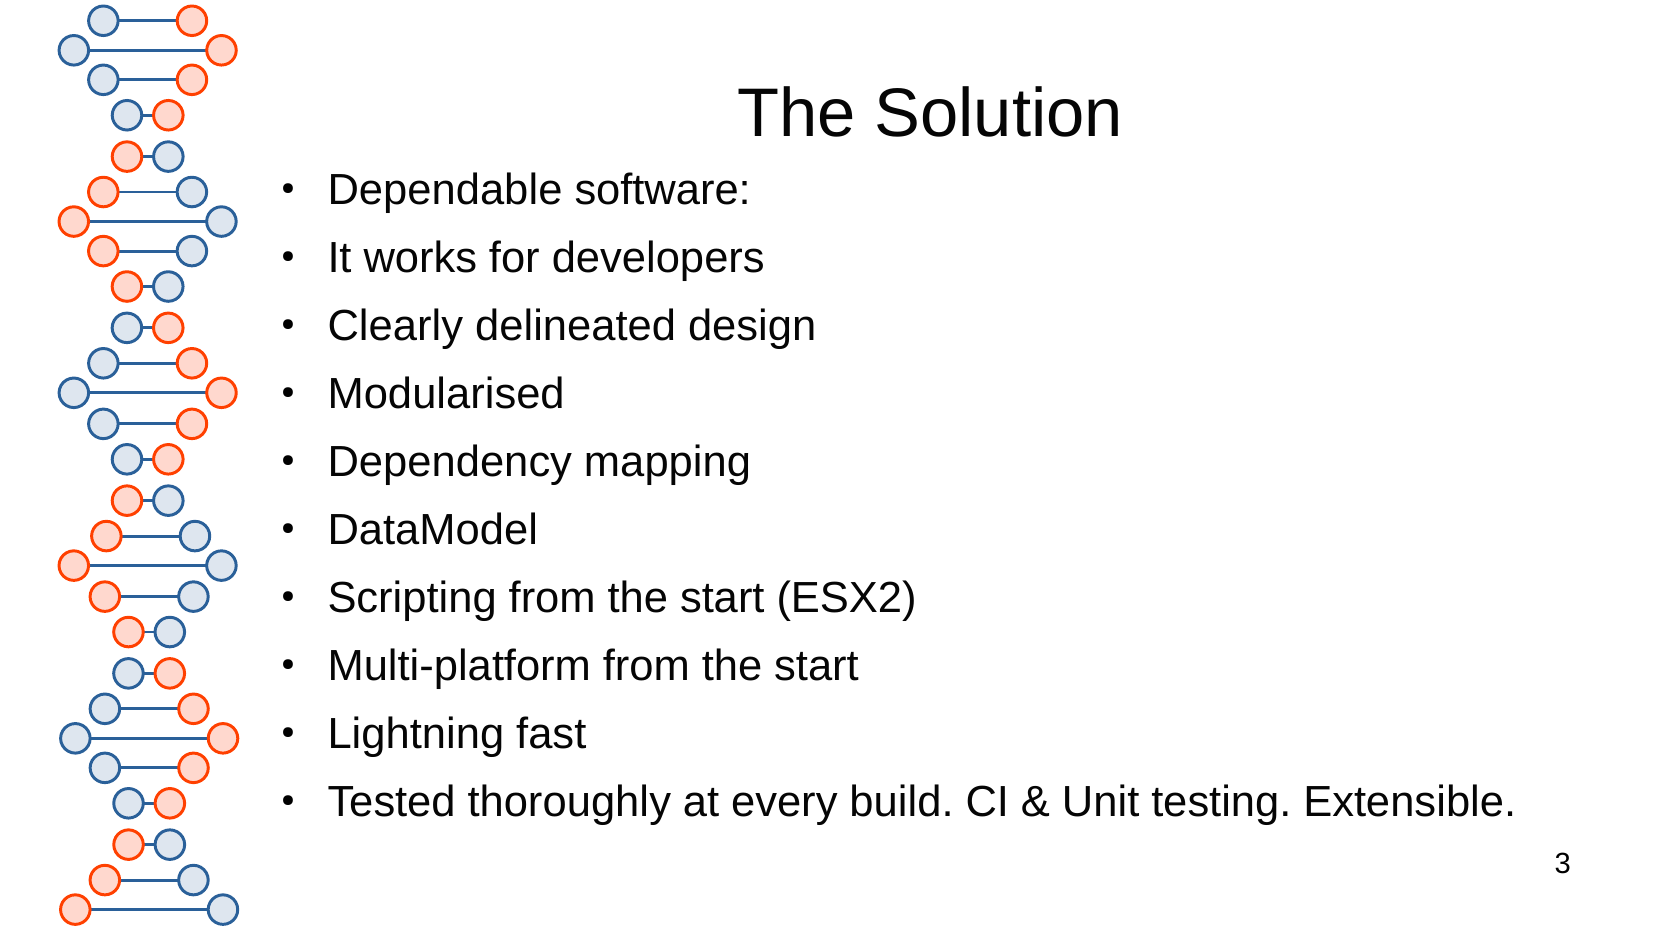

# The Solution
Dependable software:
It works for developers
Clearly delineated design
Modularised
Dependency mapping
DataModel
Scripting from the start (ESX2)
Multi-platform from the start
Lightning fast
Tested thoroughly at every build. CI & Unit testing. Extensible.
3